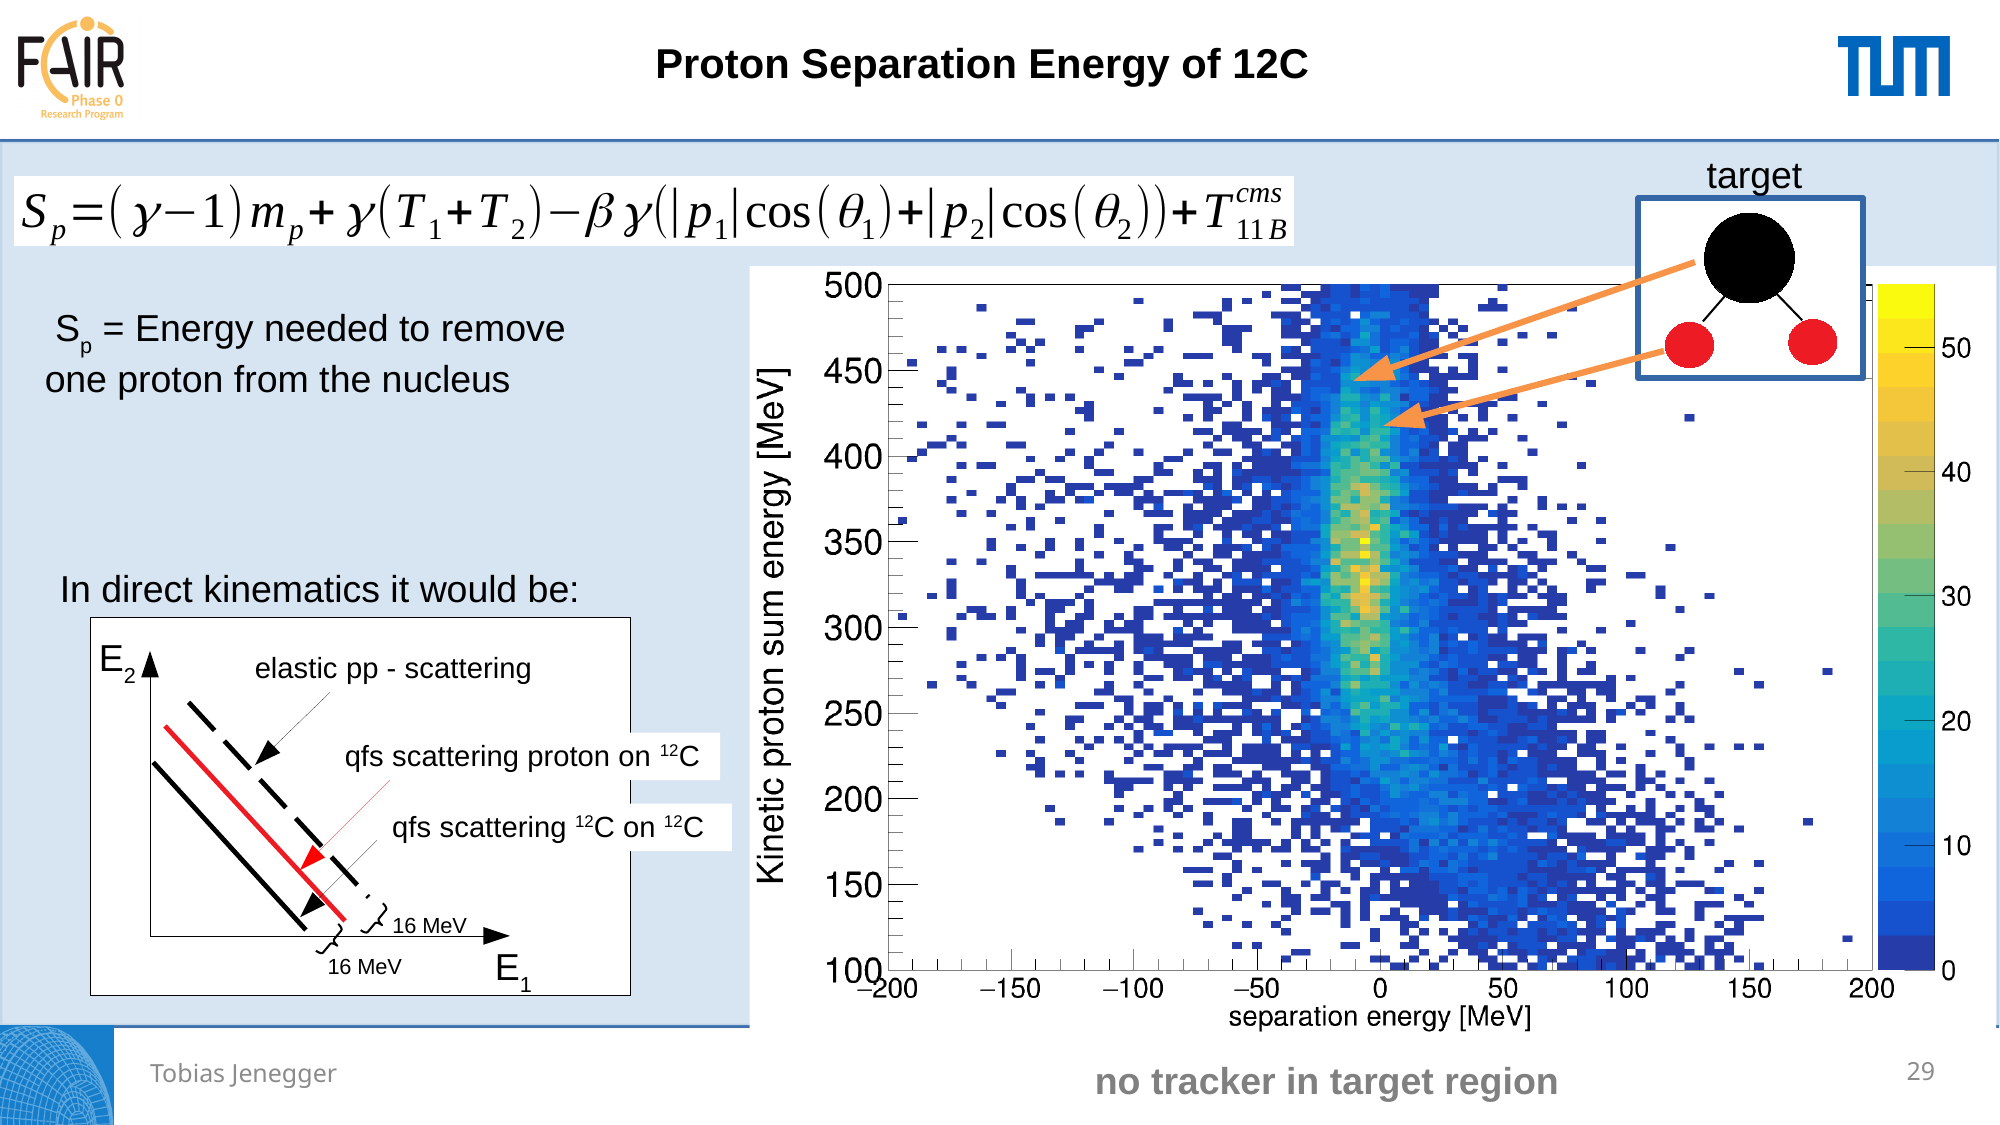

Proton Separation Energy of 12C
target
 Sp = Energy needed to remove one proton from the nucleus
In direct kinematics it would be:
E2
elastic pp - scattering
qfs scattering proton on 12C
qfs scattering 12C on 12C
16 MeV
E1
16 MeV
29
no tracker in target region